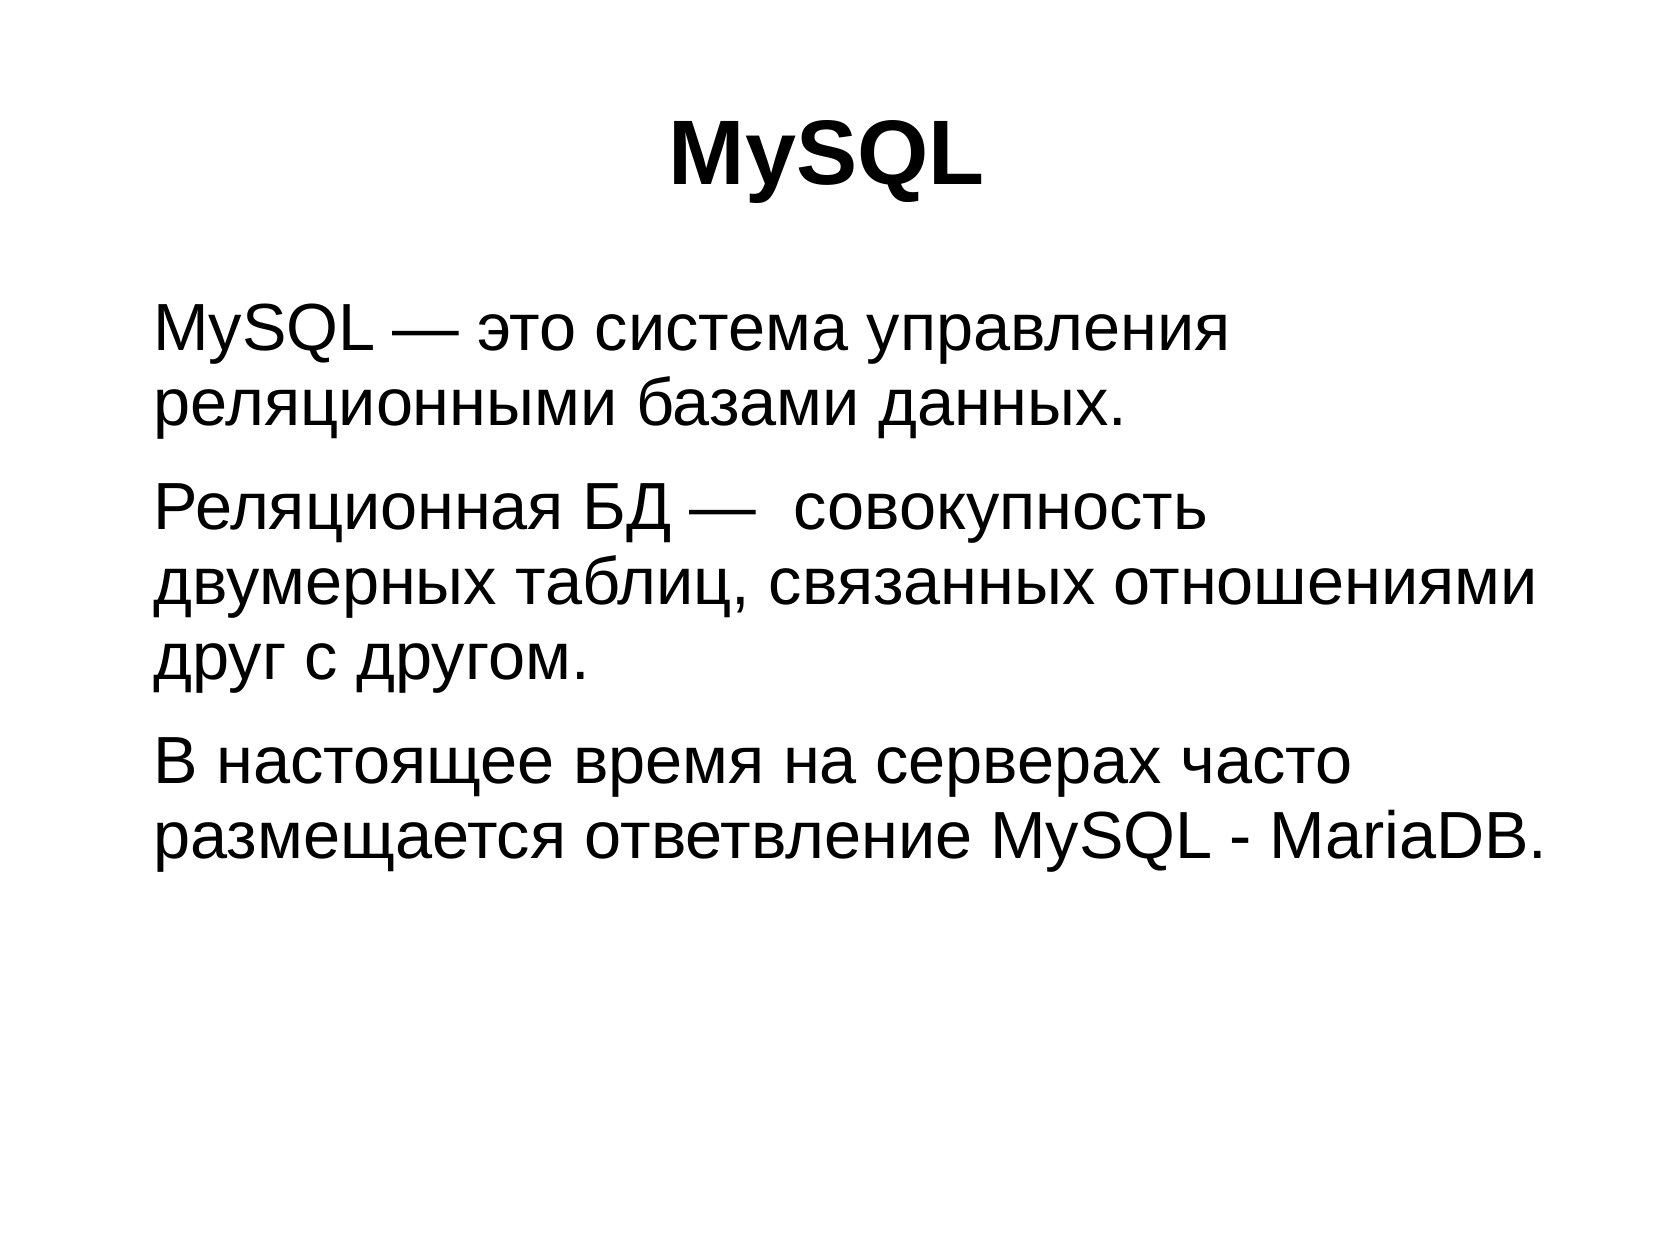

# MySQL
MySQL — это система управления реляционными базами данных.
Реляционная БД — совокупность двумерных таблиц, связанных отношениями друг с другом.
В настоящее время на серверах часто размещается ответвление MySQL - MariaDB.